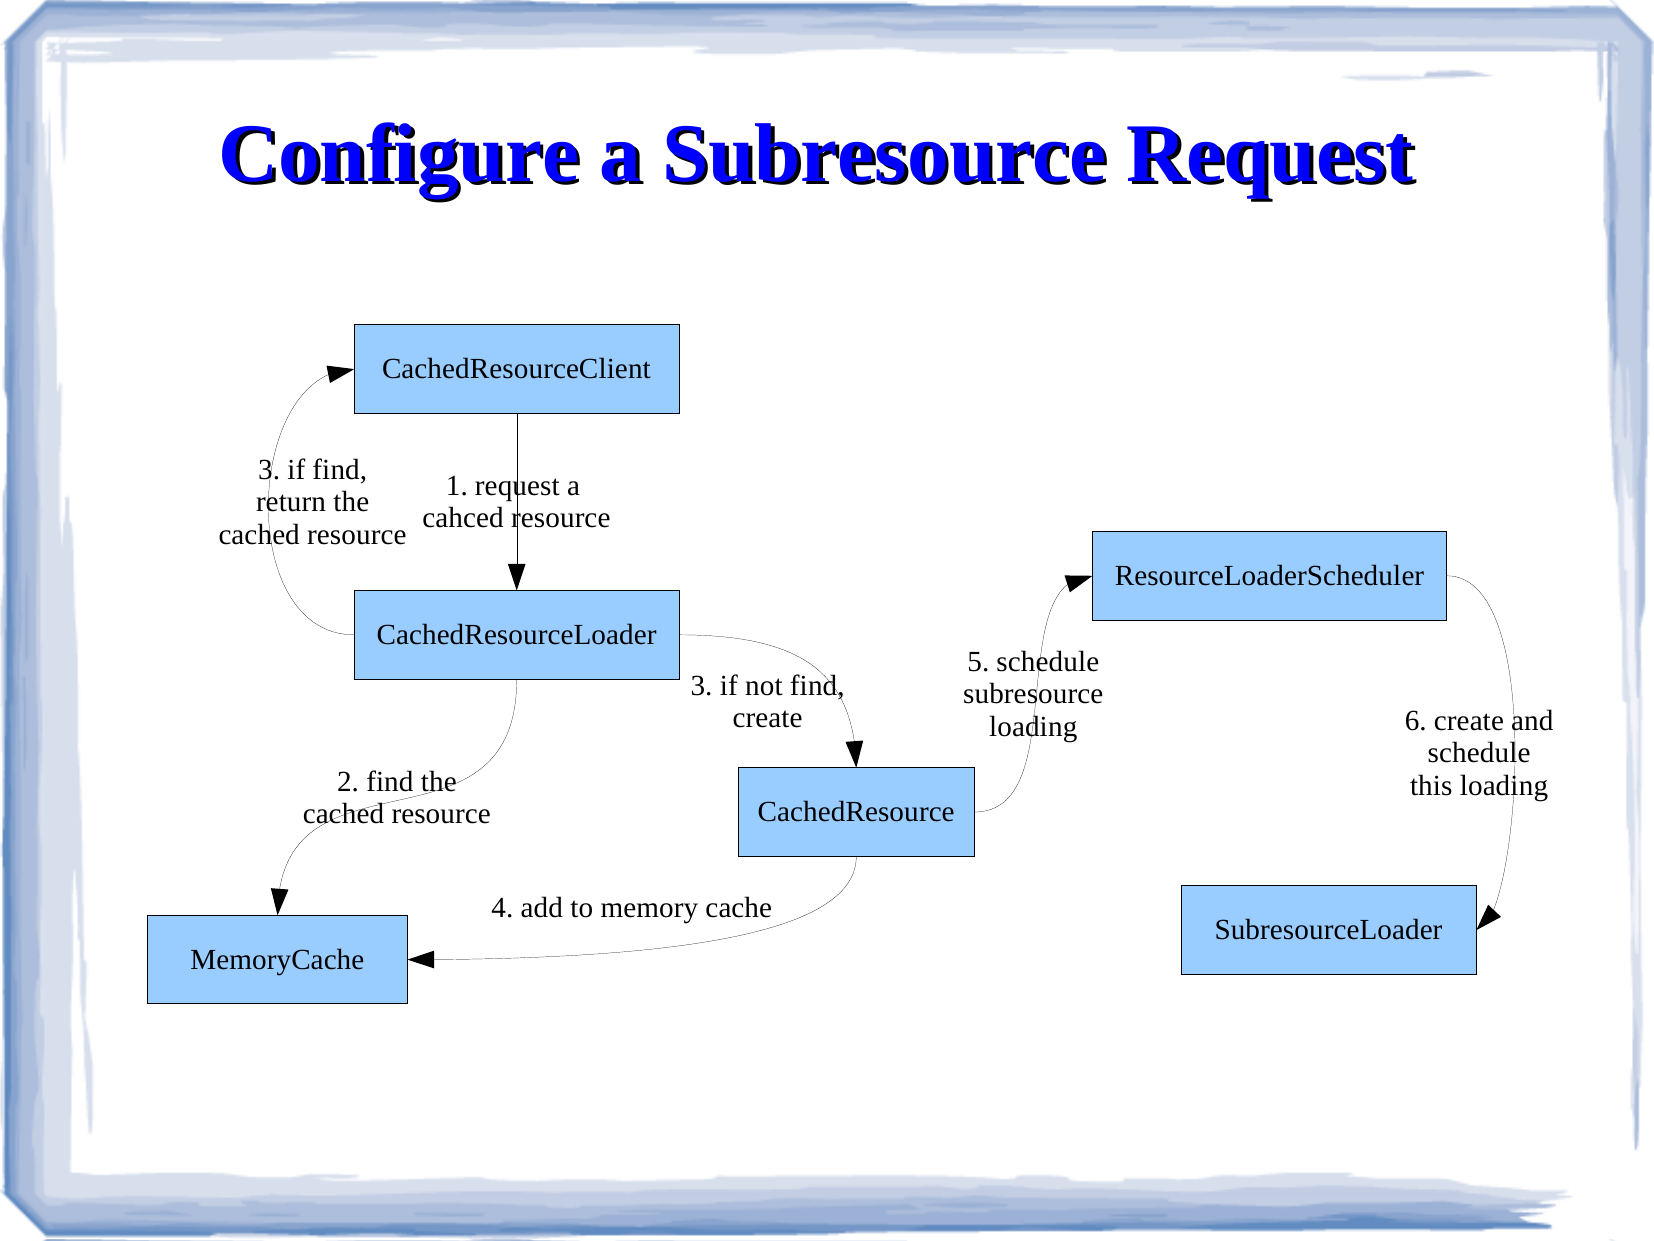

# Configure a Subresource Request
CachedResourceClient
ResourceLoaderScheduler
CachedResourceLoader
CachedResource
SubresourceLoader
MemoryCache